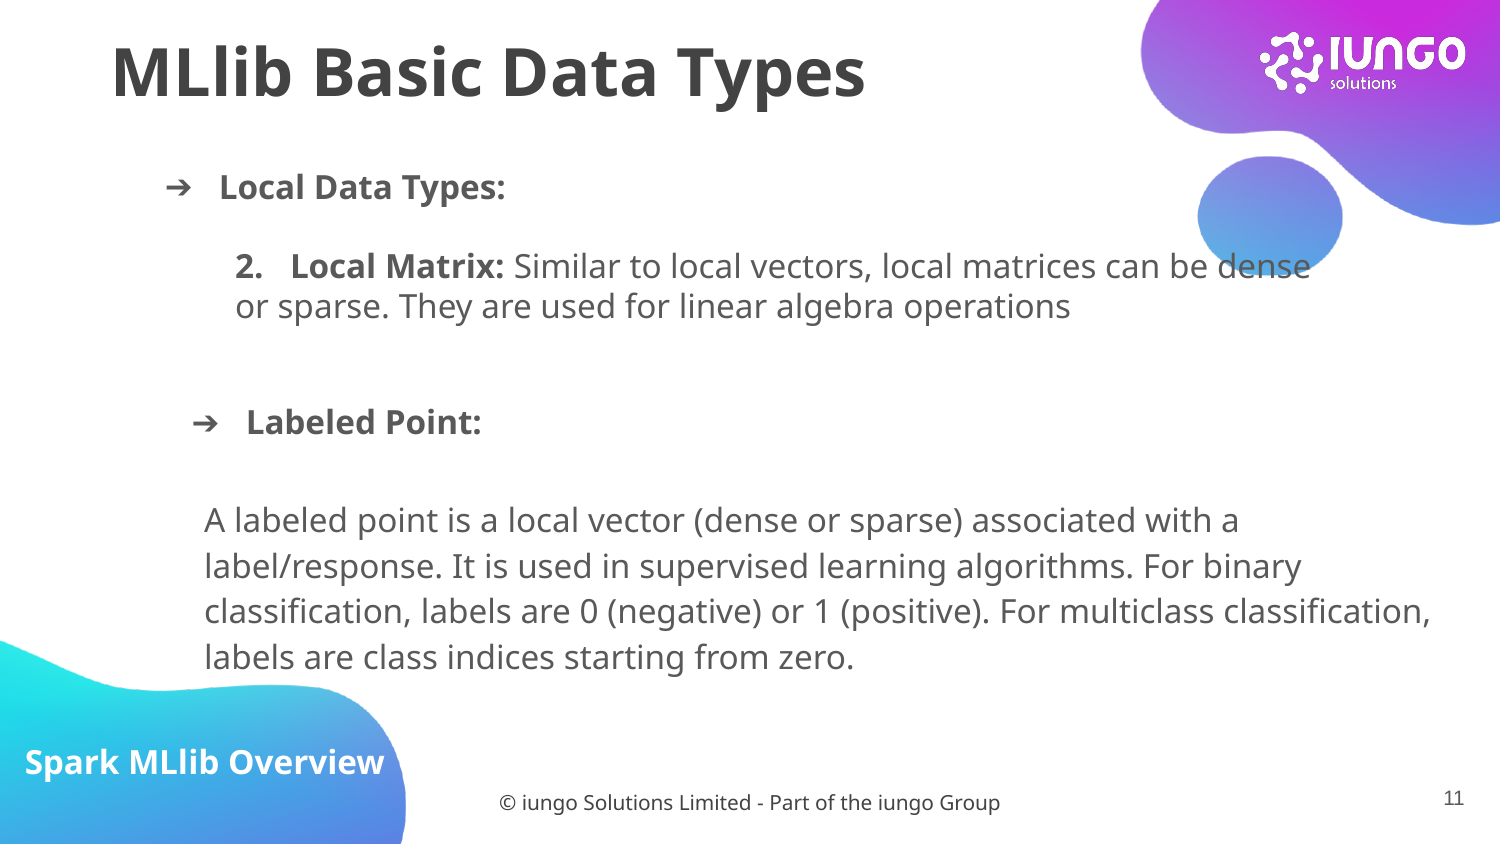

# MLlib Basic Data Types
Local Data Types:
2. Local Matrix: Similar to local vectors, local matrices can be dense or sparse. They are used for linear algebra operations
Labeled Point:
A labeled point is a local vector (dense or sparse) associated with a label/response. It is used in supervised learning algorithms. For binary classification, labels are 0 (negative) or 1 (positive). For multiclass classification, labels are class indices starting from zero.
Spark MLlib Overview